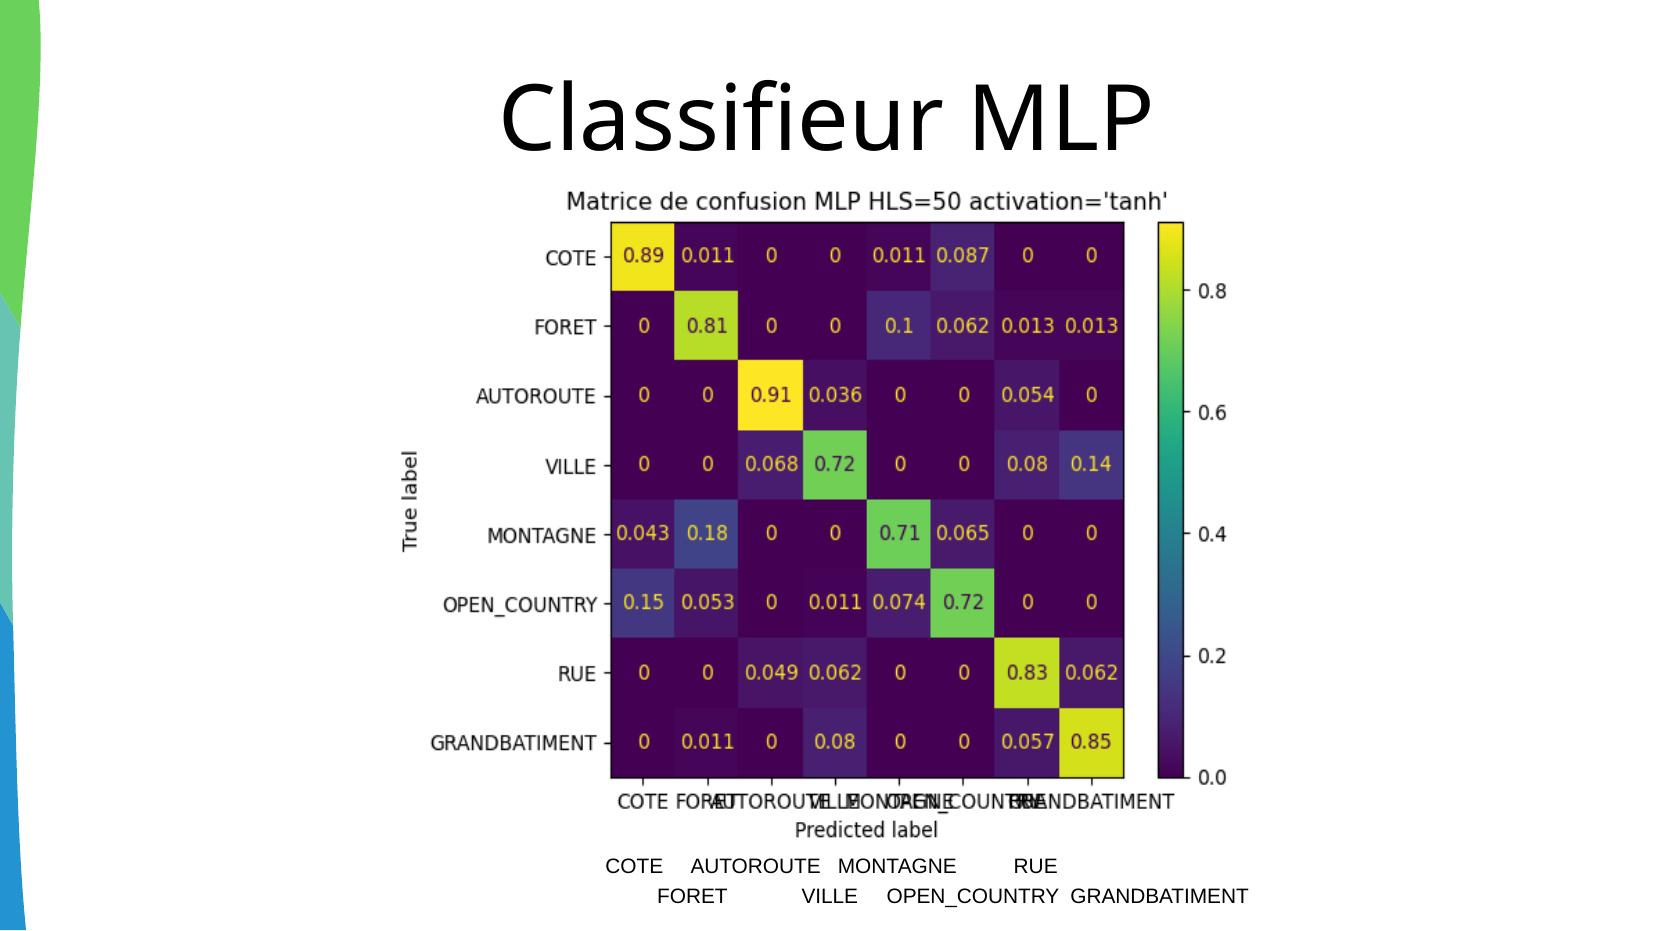

# Classifieur MLP
COTE AUTOROUTE MONTAGNE RUE
 FORET VILLE OPEN_COUNTRY GRANDBATIMENT